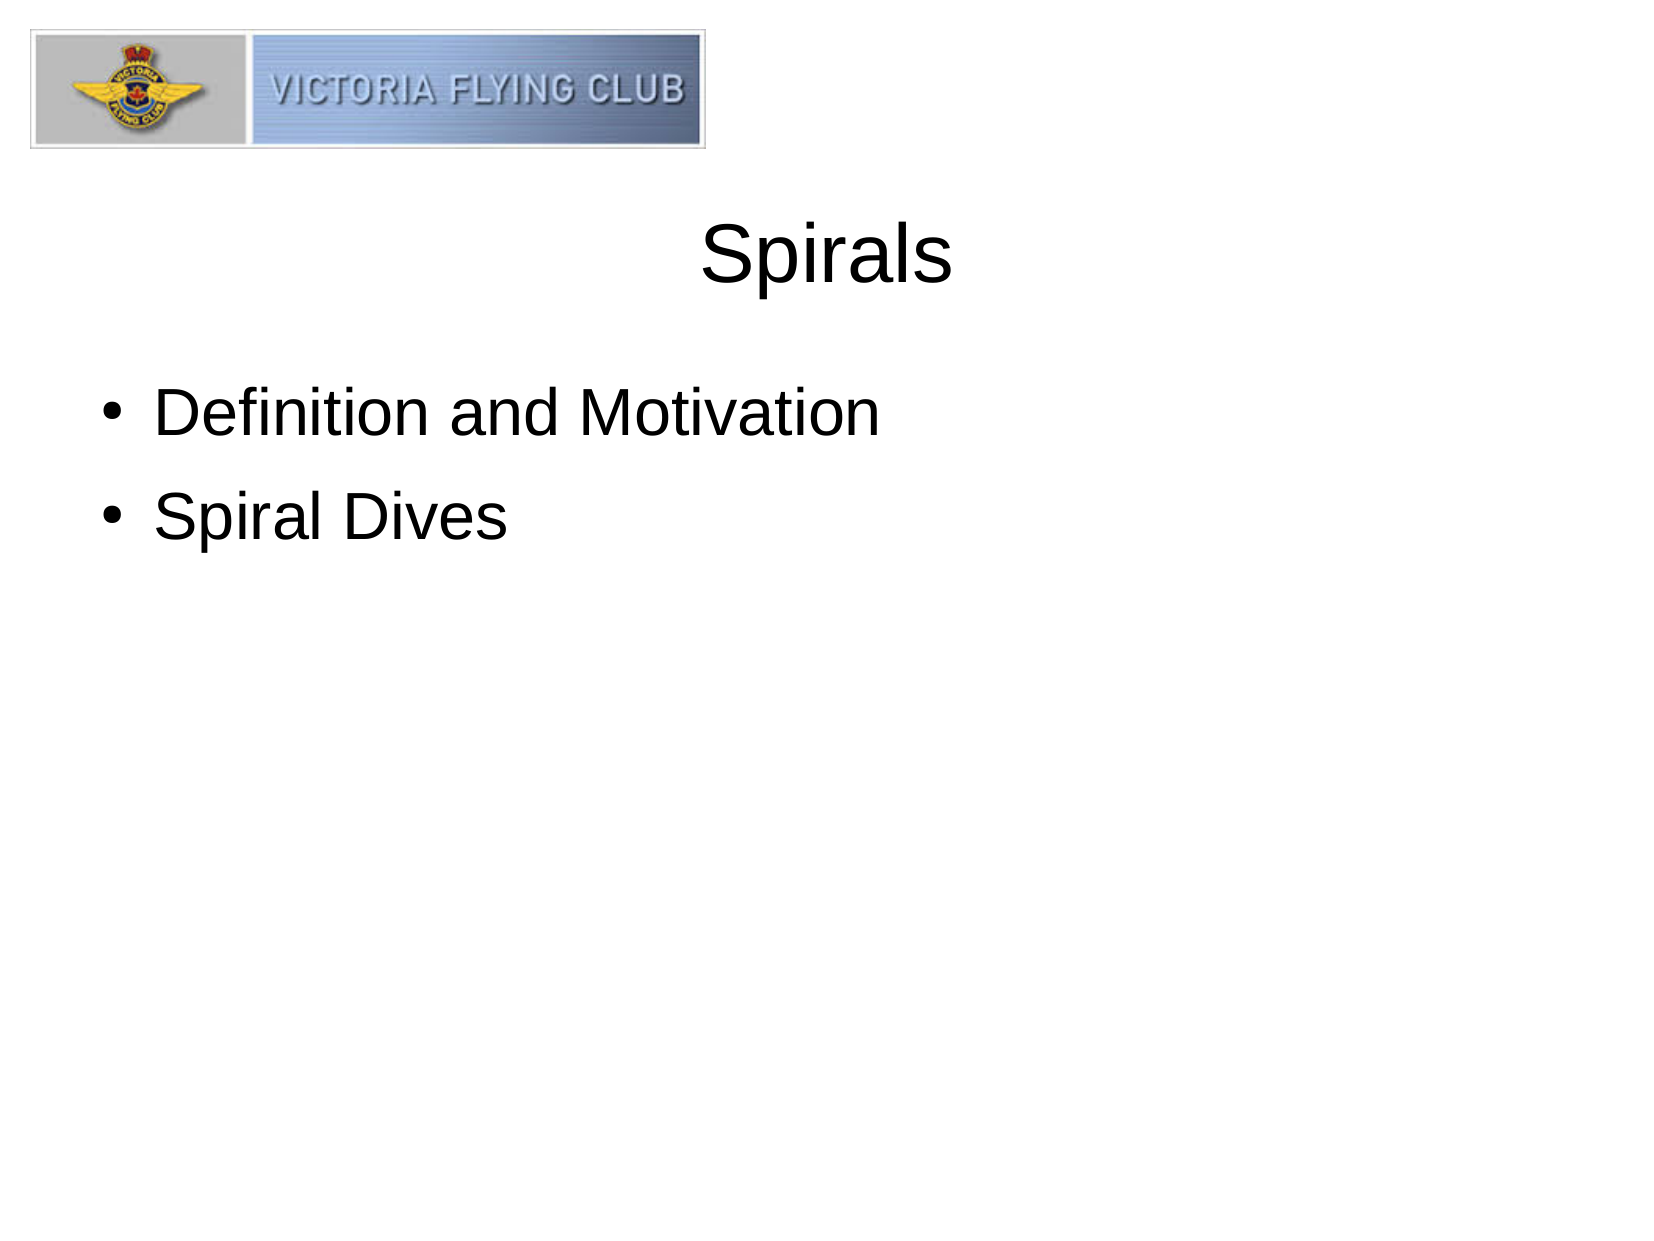

# Spirals
Definition and Motivation
Spiral Dives